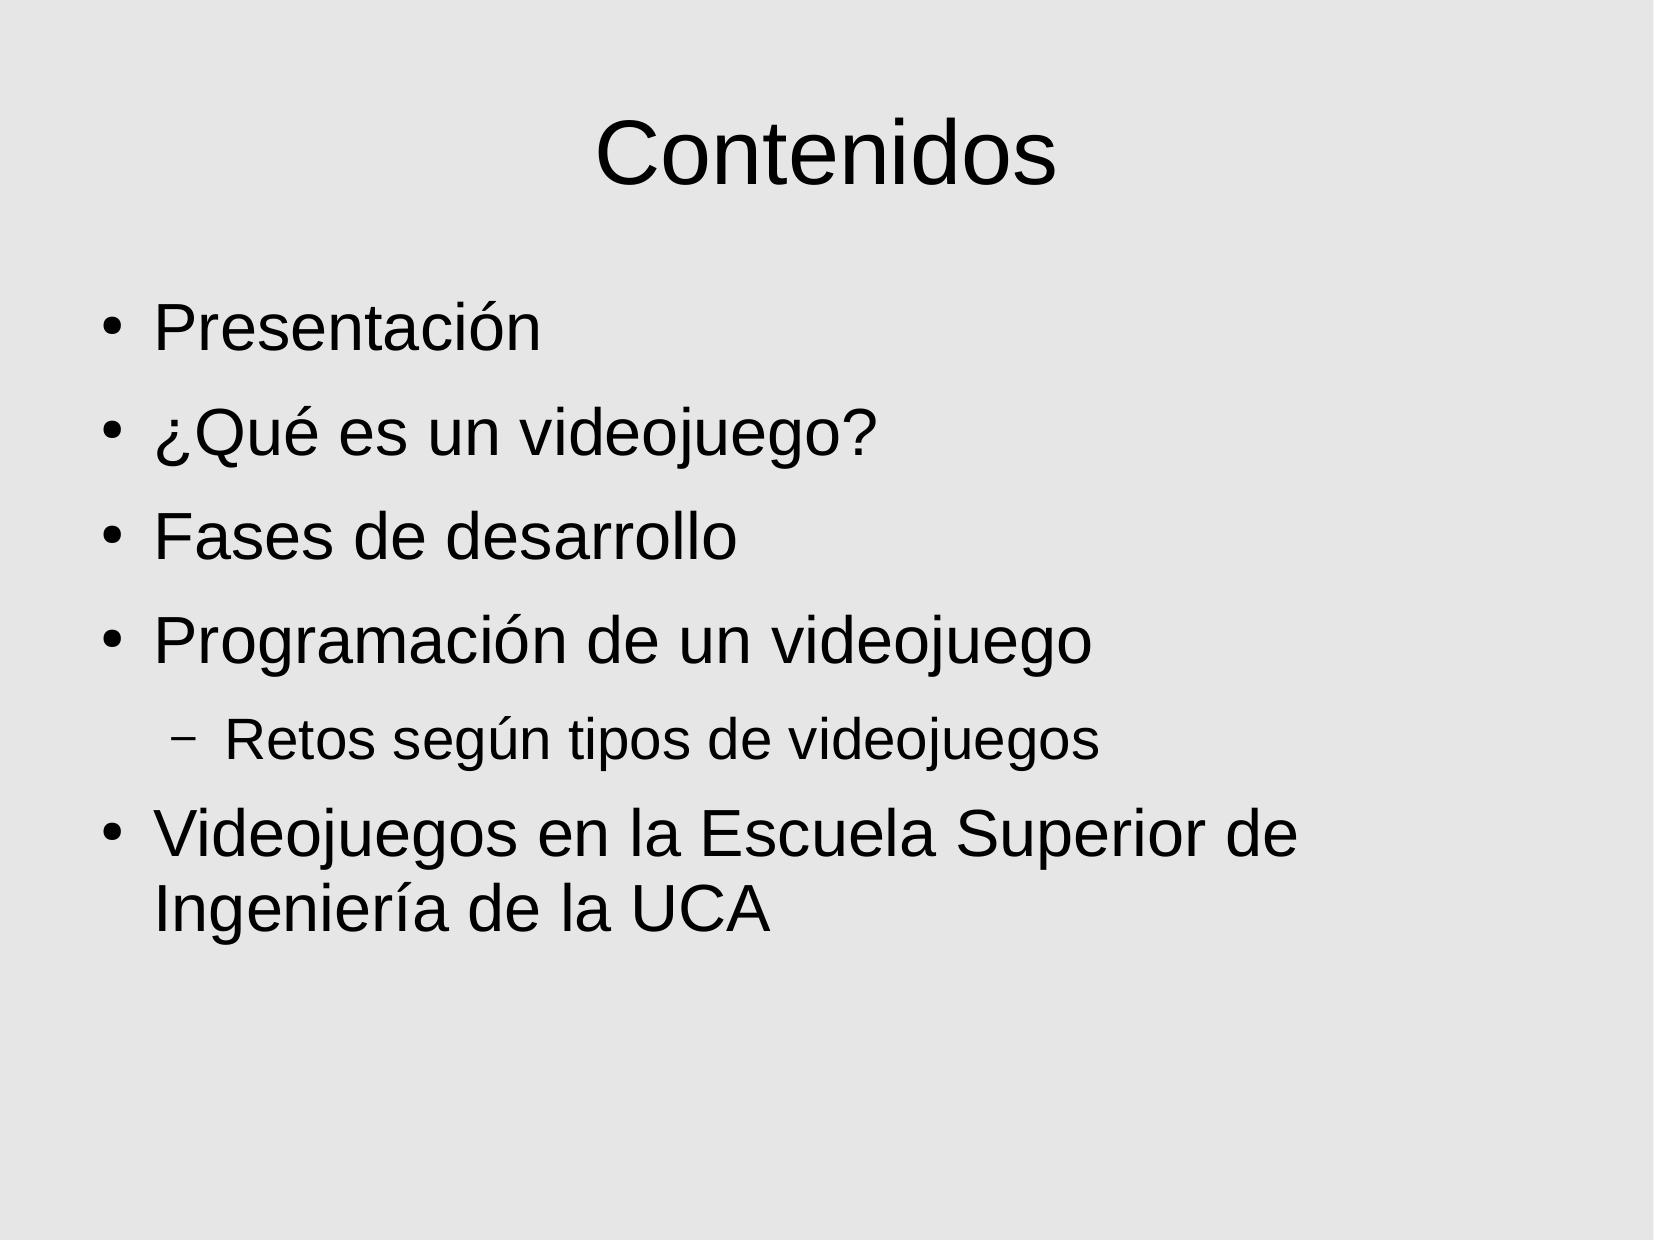

# Contenidos
Presentación
¿Qué es un videojuego?
Fases de desarrollo
Programación de un videojuego
Retos según tipos de videojuegos
Videojuegos en la Escuela Superior de Ingeniería de la UCA